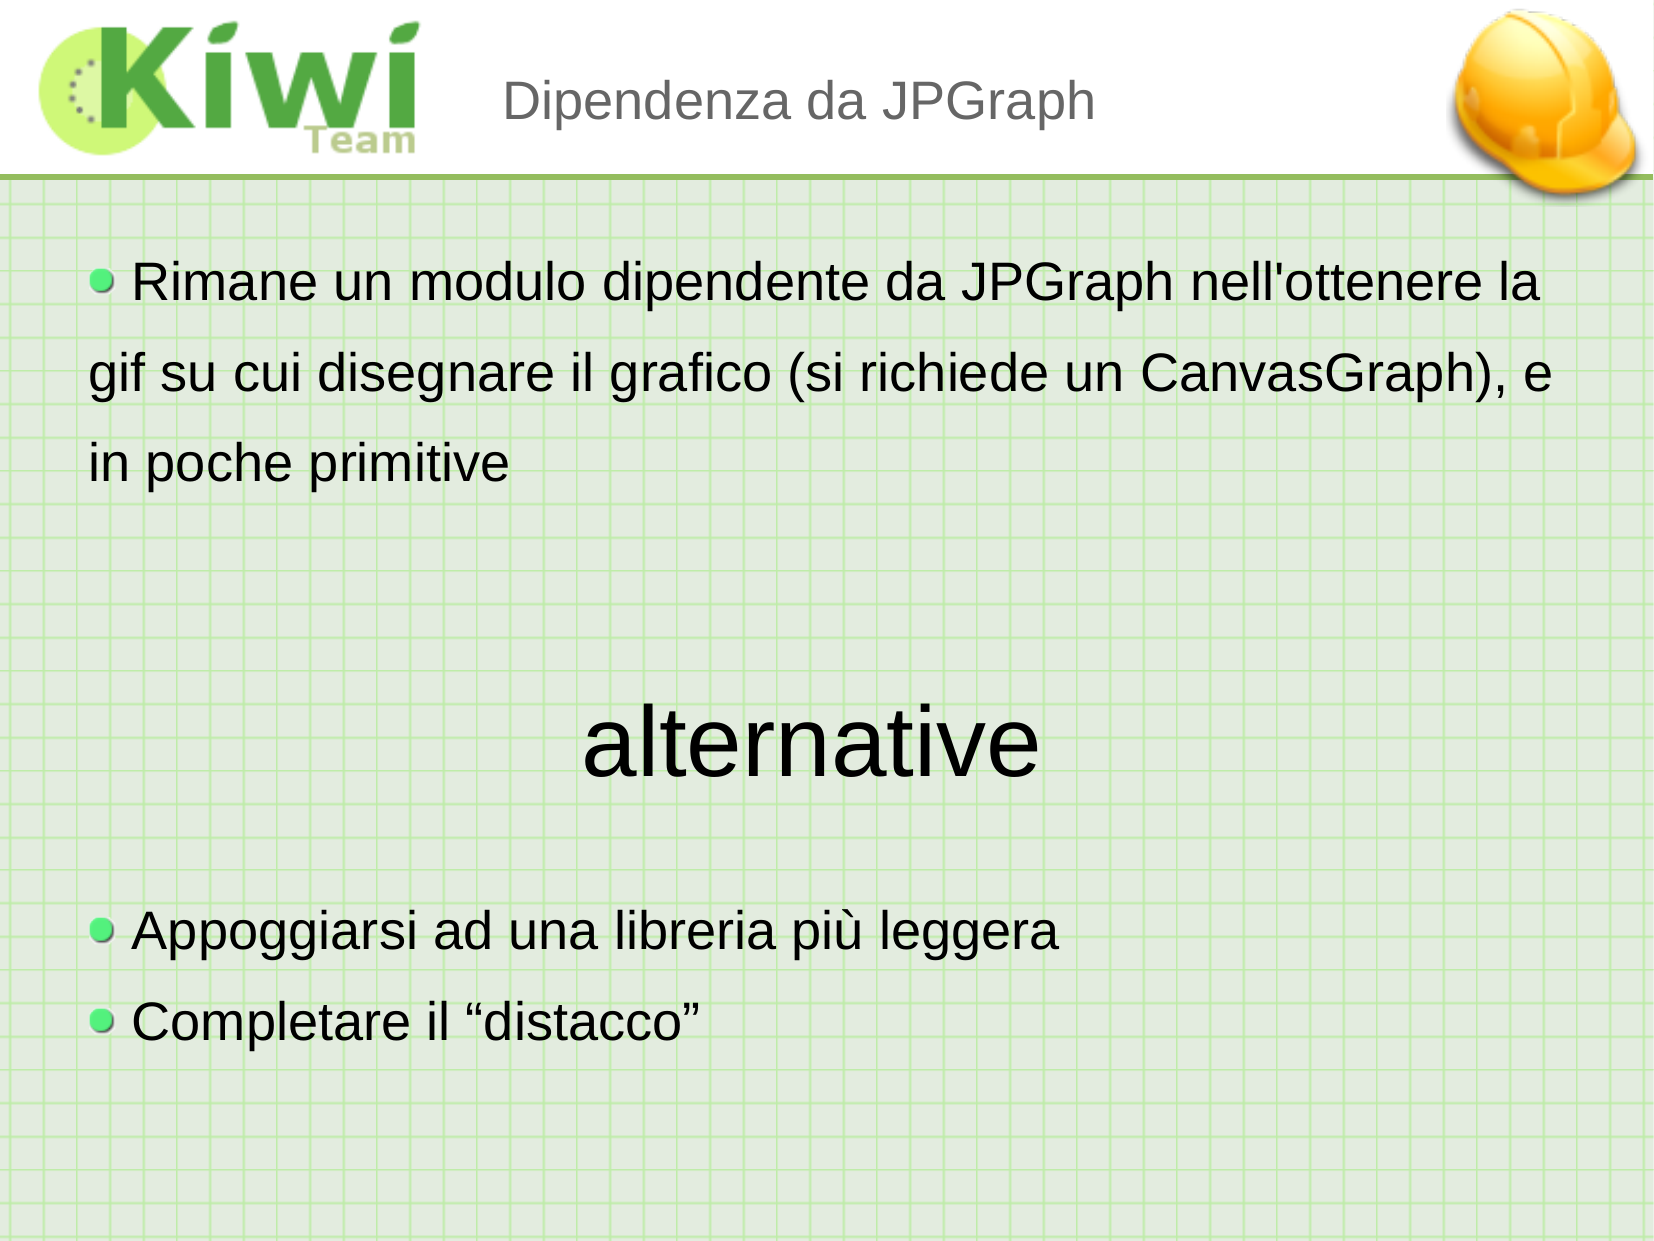

# Dipendenza da JPGraph
 Rimane un modulo dipendente da JPGraph nell'ottenere la gif su cui disegnare il grafico (si richiede un CanvasGraph), e in poche primitive
alternative
 Appoggiarsi ad una libreria più leggera
 Completare il “distacco”